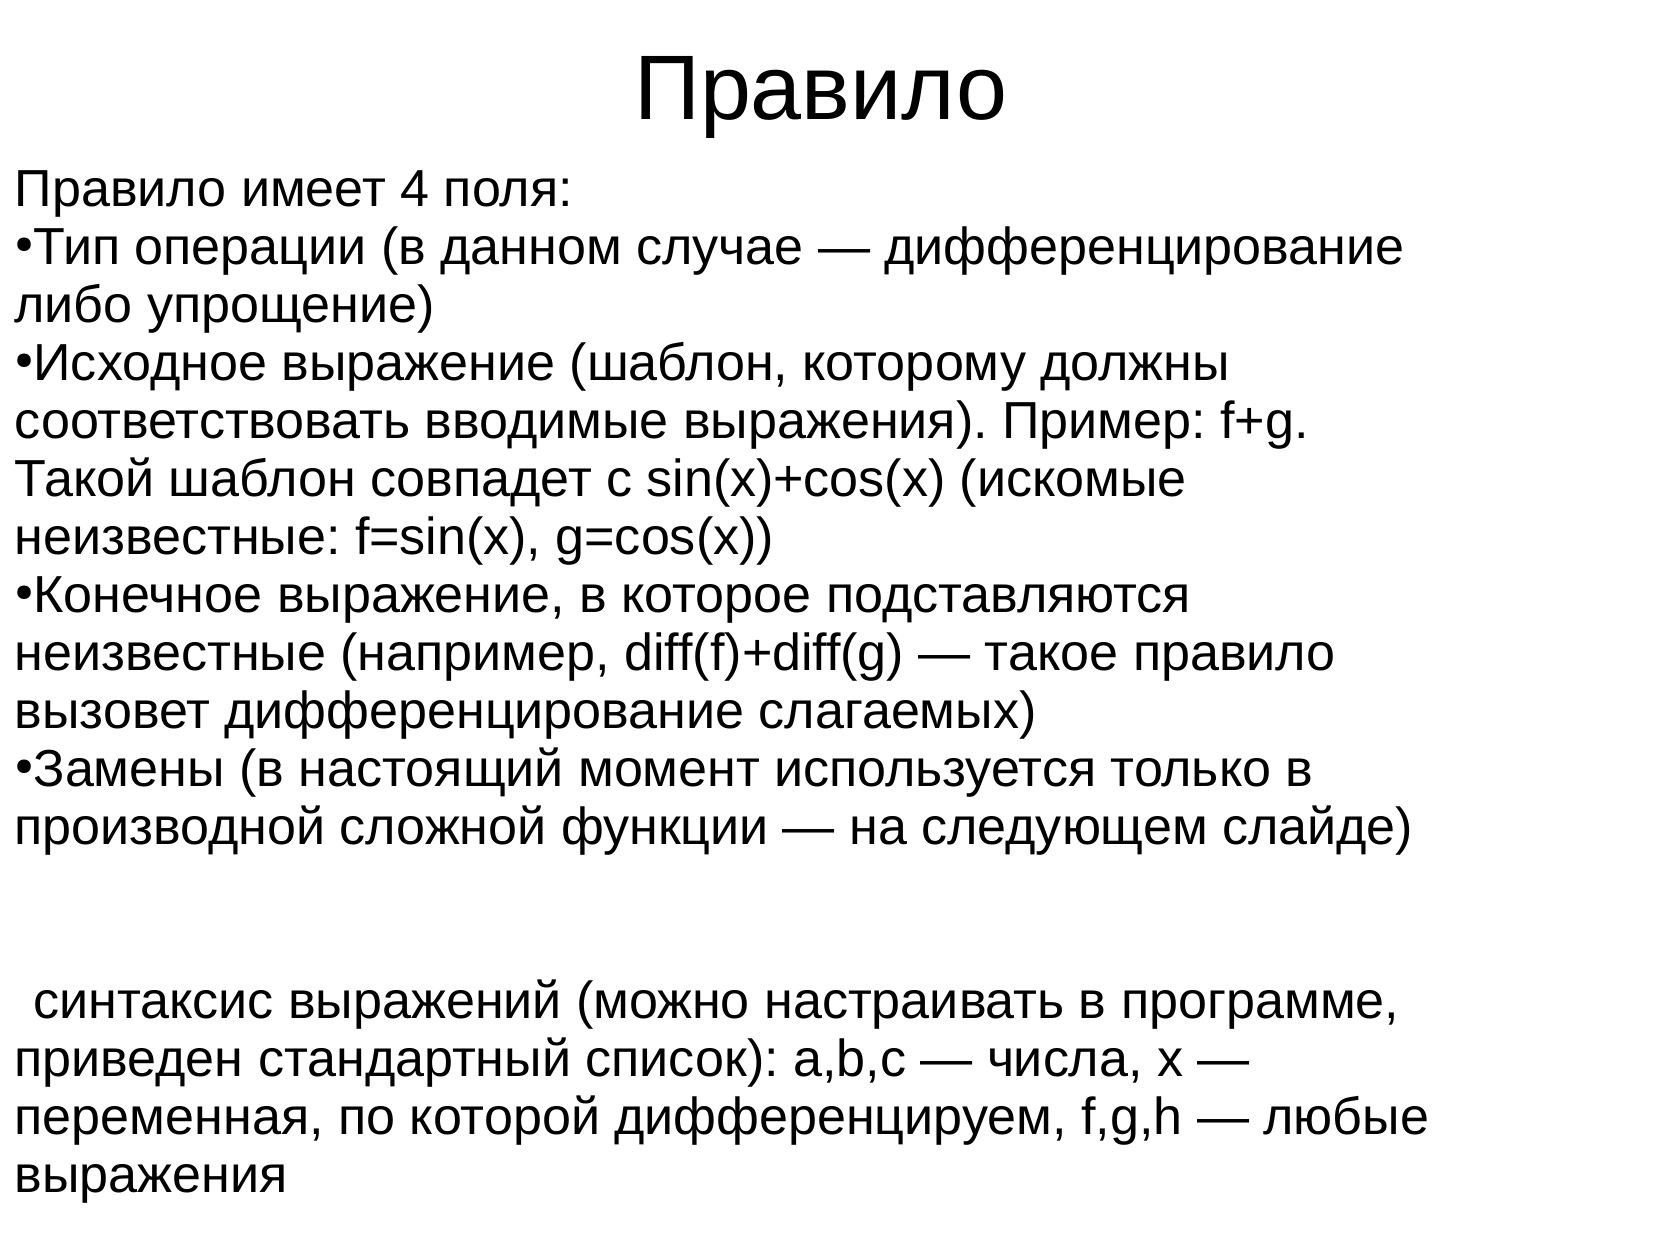

# Правило
Правило имеет 4 поля:
Тип операции (в данном случае — дифференцирование либо упрощение)
Исходное выражение (шаблон, которому должны соответствовать вводимые выражения). Пример: f+g. Такой шаблон совпадет с sin(x)+cos(x) (искомые неизвестные: f=sin(x), g=cos(x))
Конечное выражение, в которое подставляются неизвестные (например, diff(f)+diff(g) — такое правило вызовет дифференцирование слагаемых)
Замены (в настоящий момент используется только в производной сложной функции — на следующем слайде)
синтаксис выражений (можно настраивать в программе, приведен стандартный список): a,b,c — числа, x — переменная, по которой дифференцируем, f,g,h — любые выражения